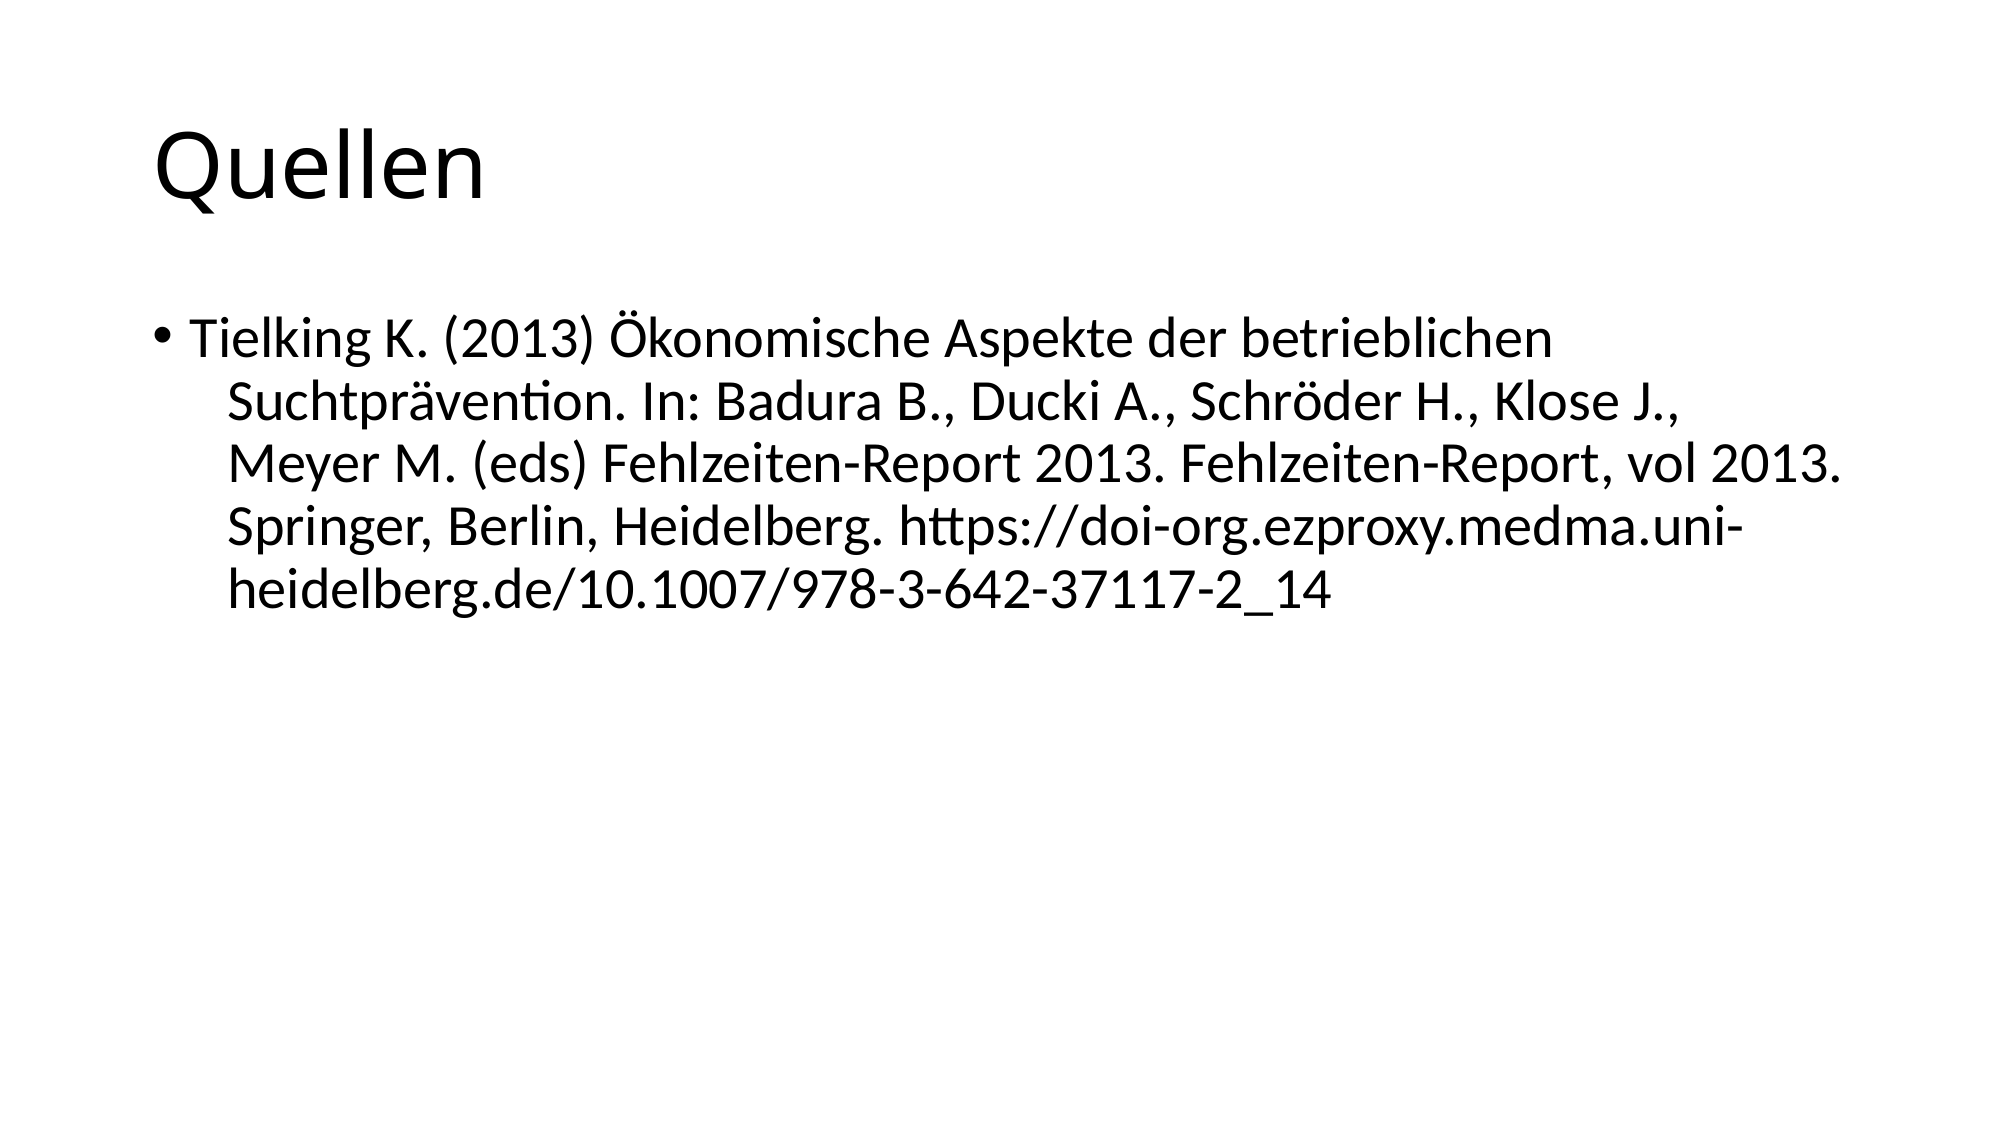

# Quellen
Tielking K. (2013) Ökonomische Aspekte der betrieblichen Suchtprävention. In: Badura B., Ducki A., Schröder H., Klose J., Meyer M. (eds) Fehlzeiten-Report 2013. Fehlzeiten-Report, vol 2013. Springer, Berlin, Heidelberg. https://doi-org.ezproxy.medma.uni-heidelberg.de/10.1007/978-3-642-37117-2_14